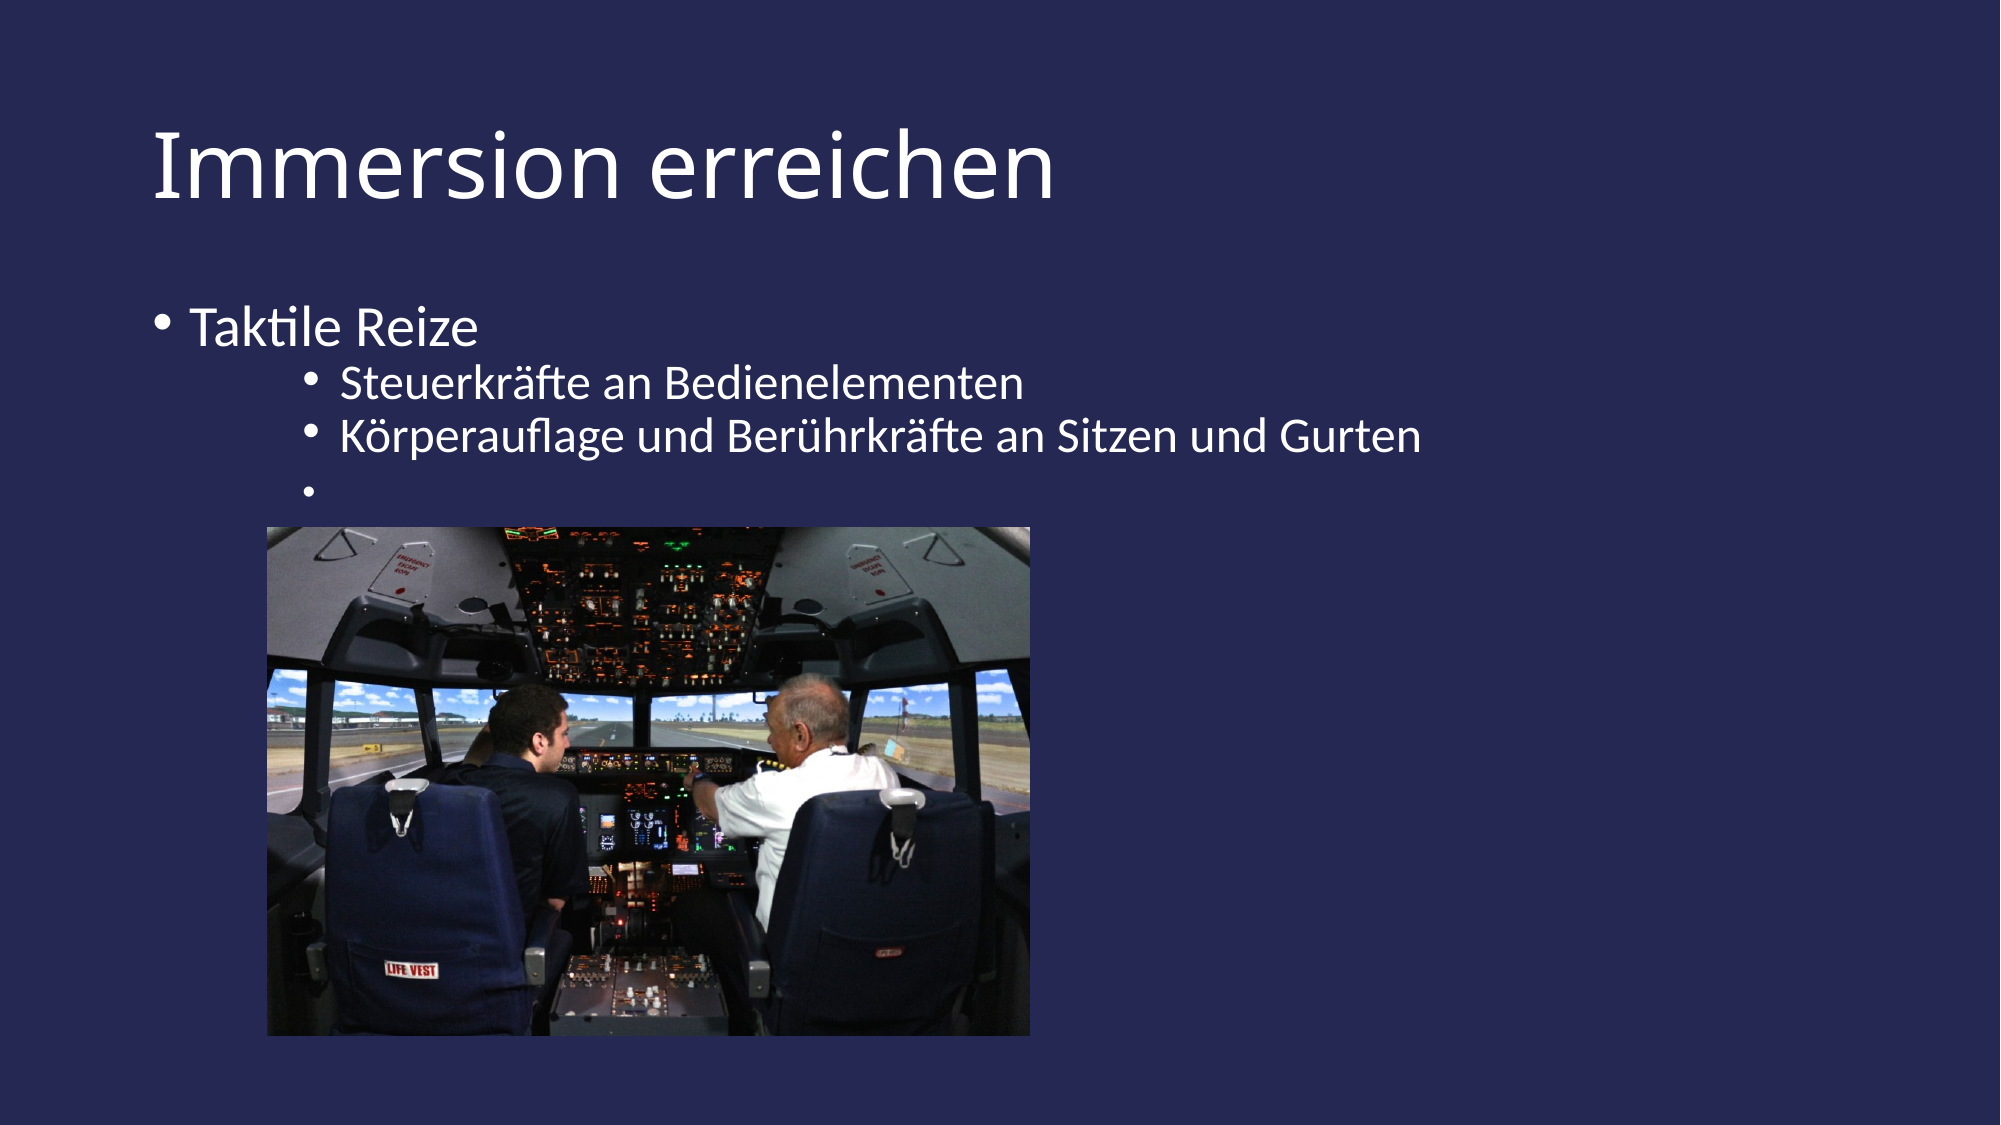

# Immersion erreichen
Taktile Reize
Steuerkräfte an Bedienelementen
Körperauflage und Berührkräfte an Sitzen und Gurten